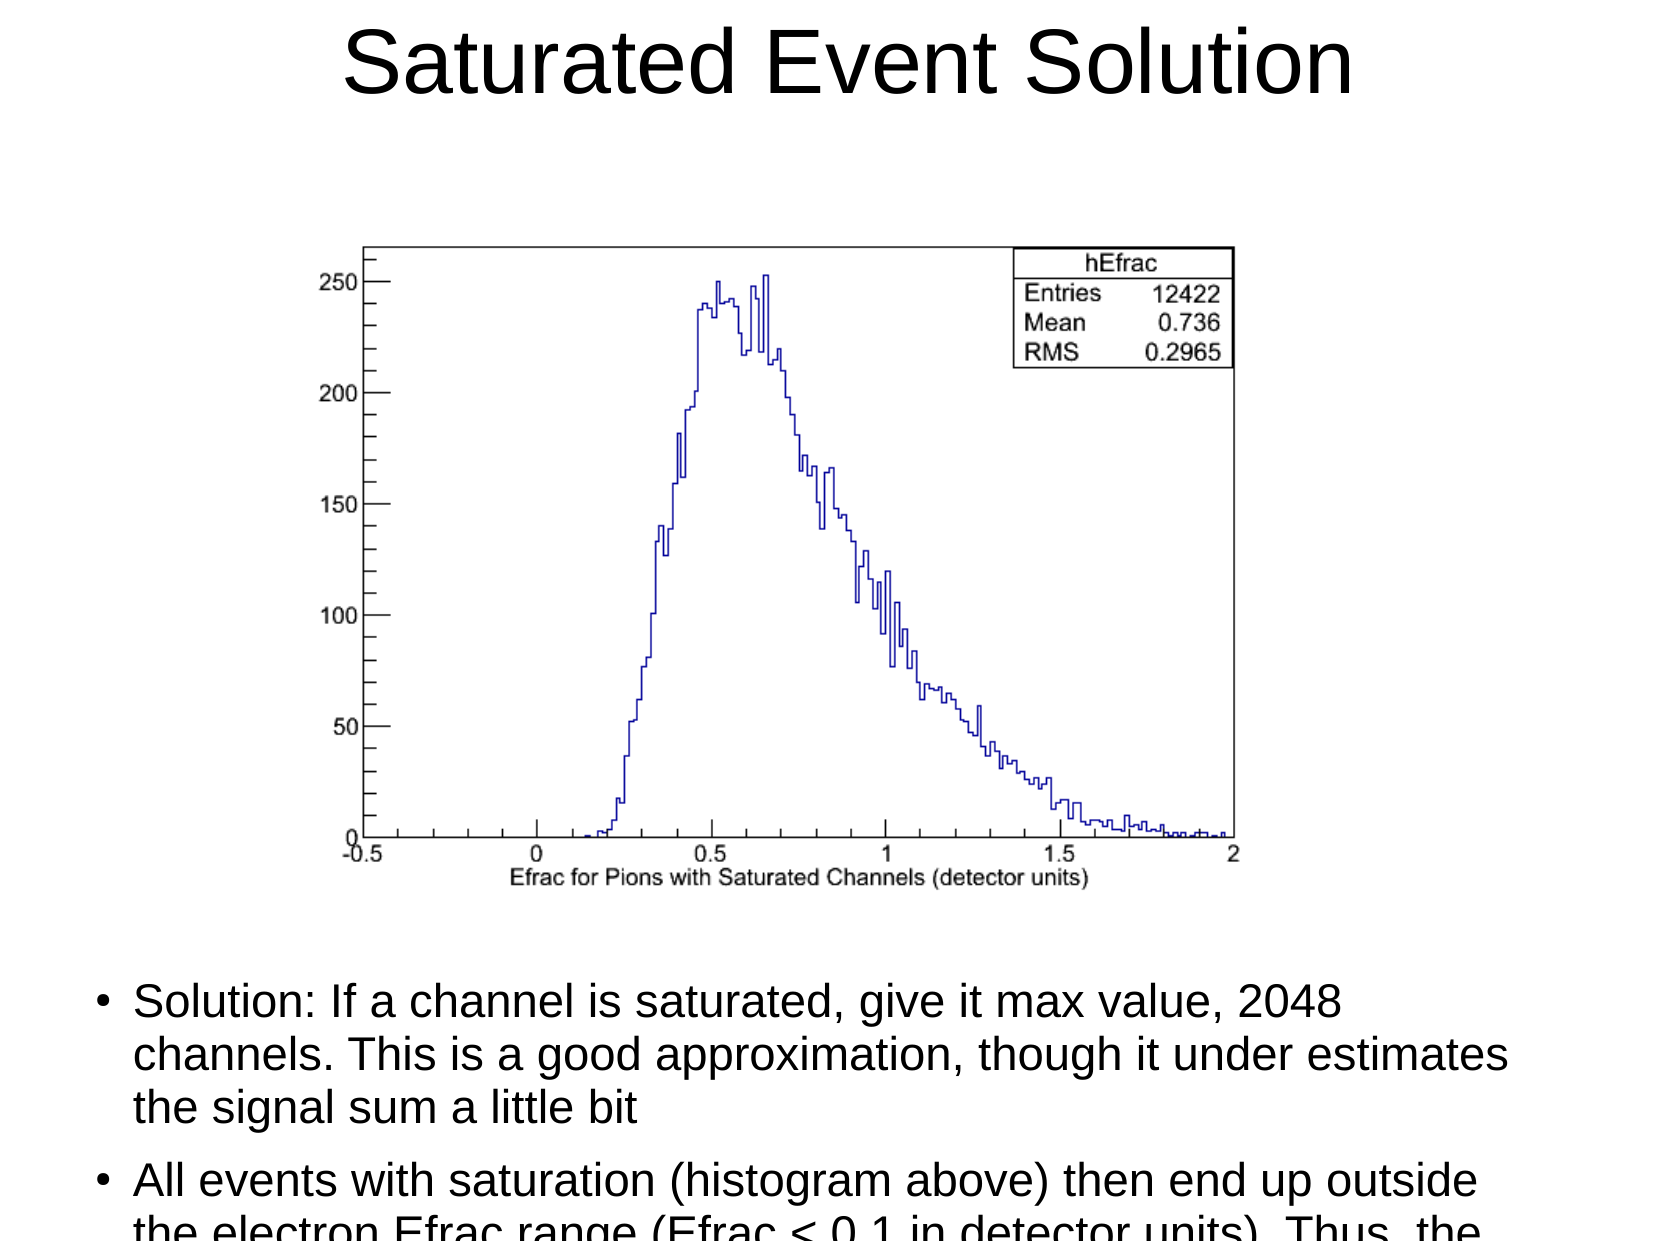

# Saturated Event Solution
Solution: If a channel is saturated, give it max value, 2048 channels. This is a good approximation, though it under estimates the signal sum a little bit
All events with saturation (histogram above) then end up outside the electron Efrac range (Efrac < 0.1 in detector units). Thus, the slightly under estimated signal sum doesn't really matter in the end